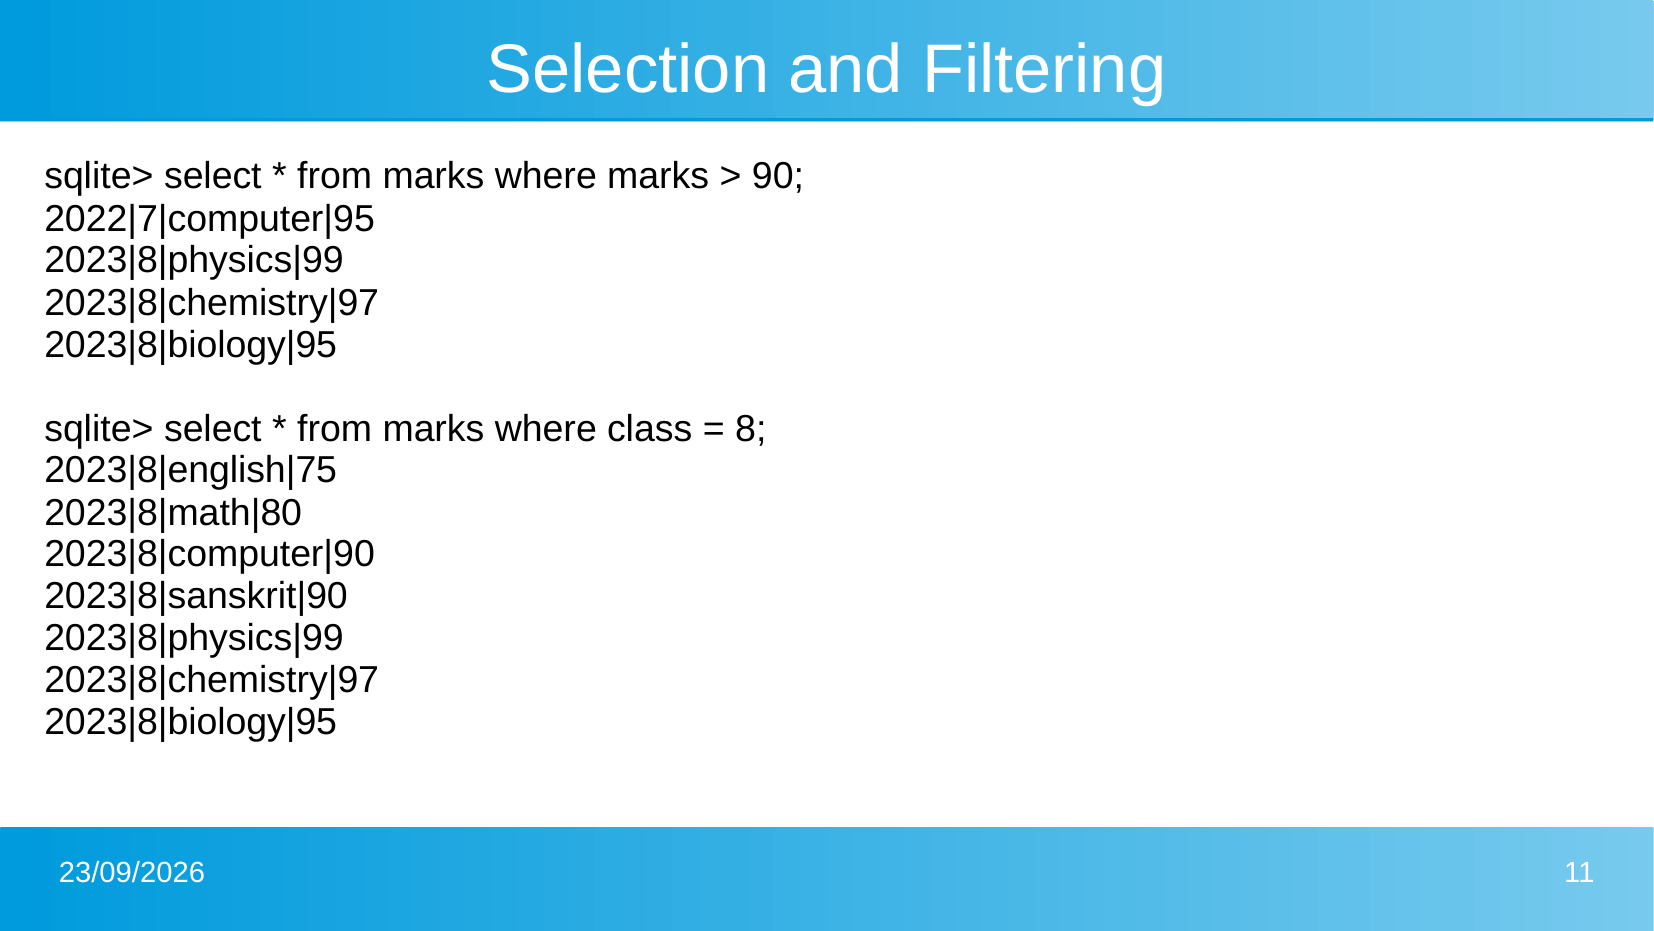

# Selection and Filtering
sqlite> select * from marks where marks > 90;
2022|7|computer|95
2023|8|physics|99
2023|8|chemistry|97
2023|8|biology|95
sqlite> select * from marks where class = 8;
2023|8|english|75
2023|8|math|80
2023|8|computer|90
2023|8|sanskrit|90
2023|8|physics|99
2023|8|chemistry|97
2023|8|biology|95
11